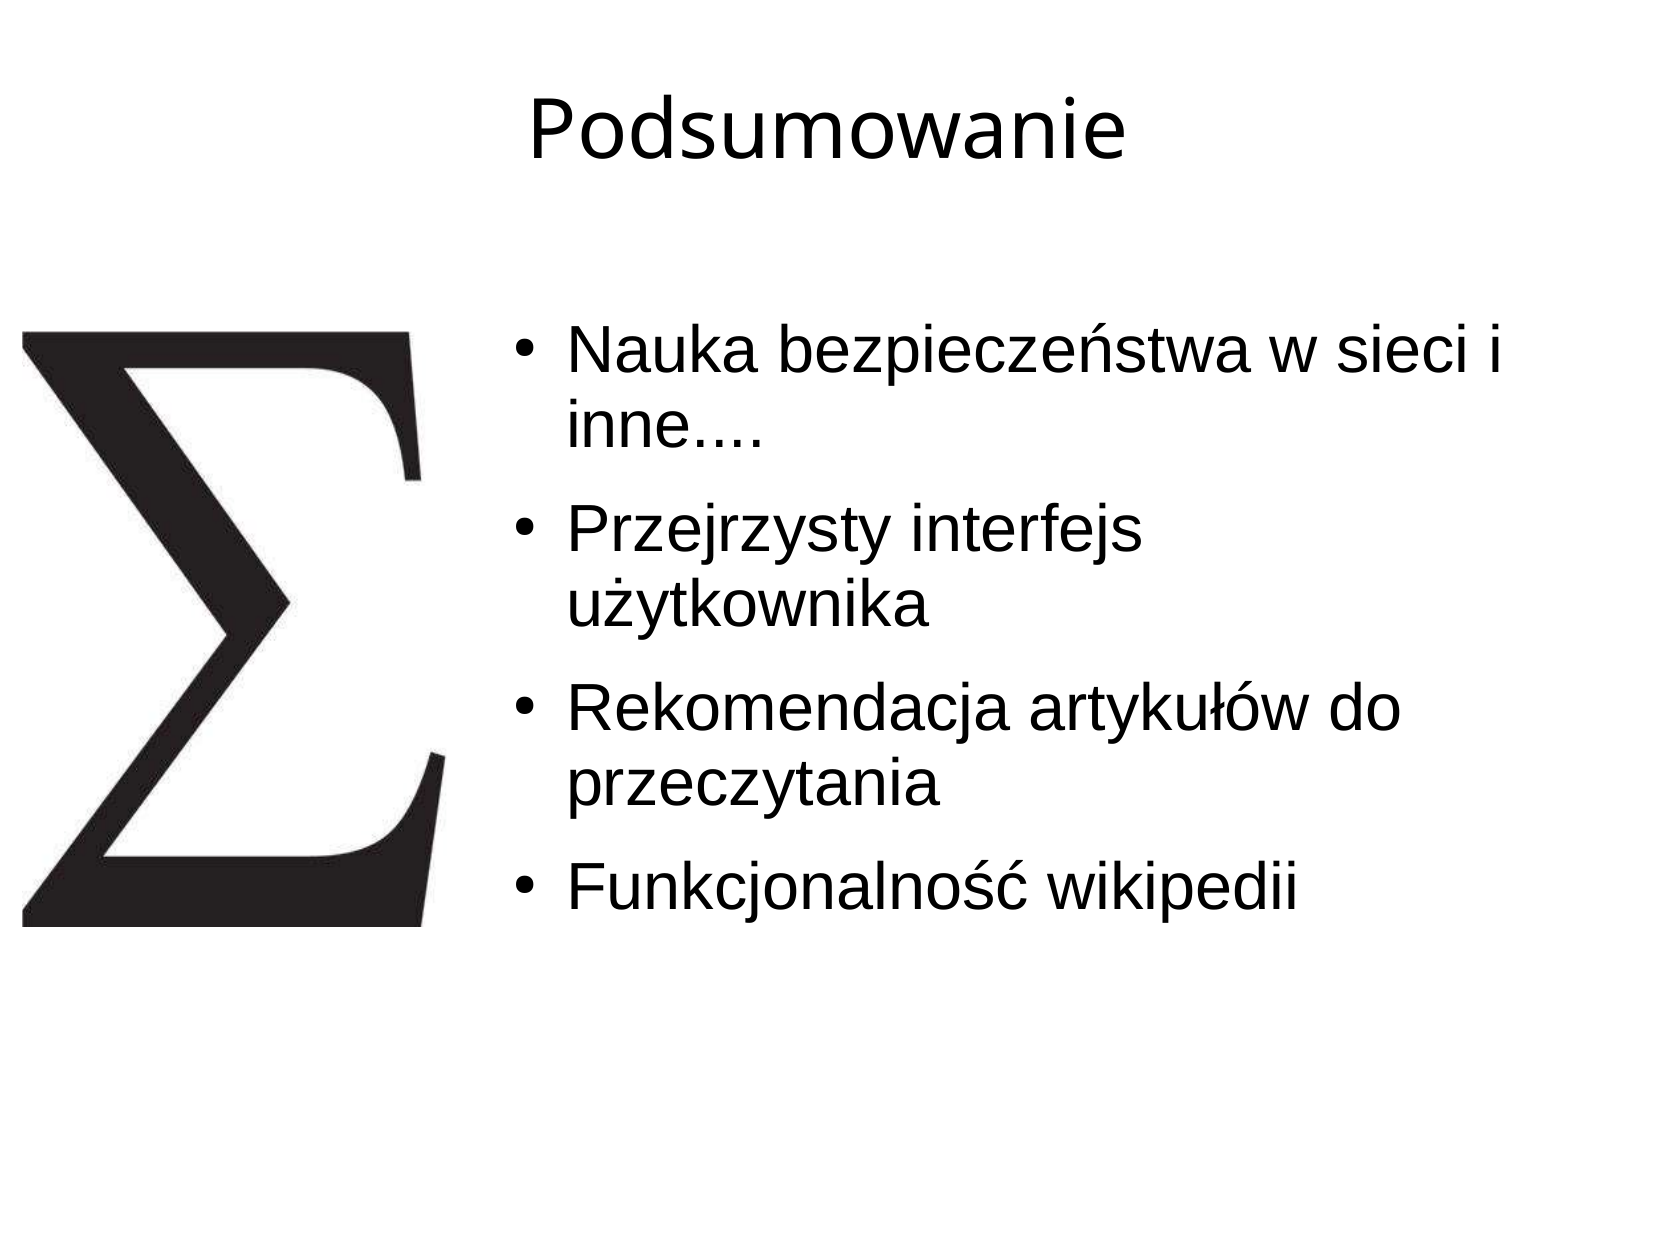

Podsumowanie
# Nauka bezpieczeństwa w sieci i inne....
Przejrzysty interfejs użytkownika
Rekomendacja artykułów do przeczytania
Funkcjonalność wikipedii